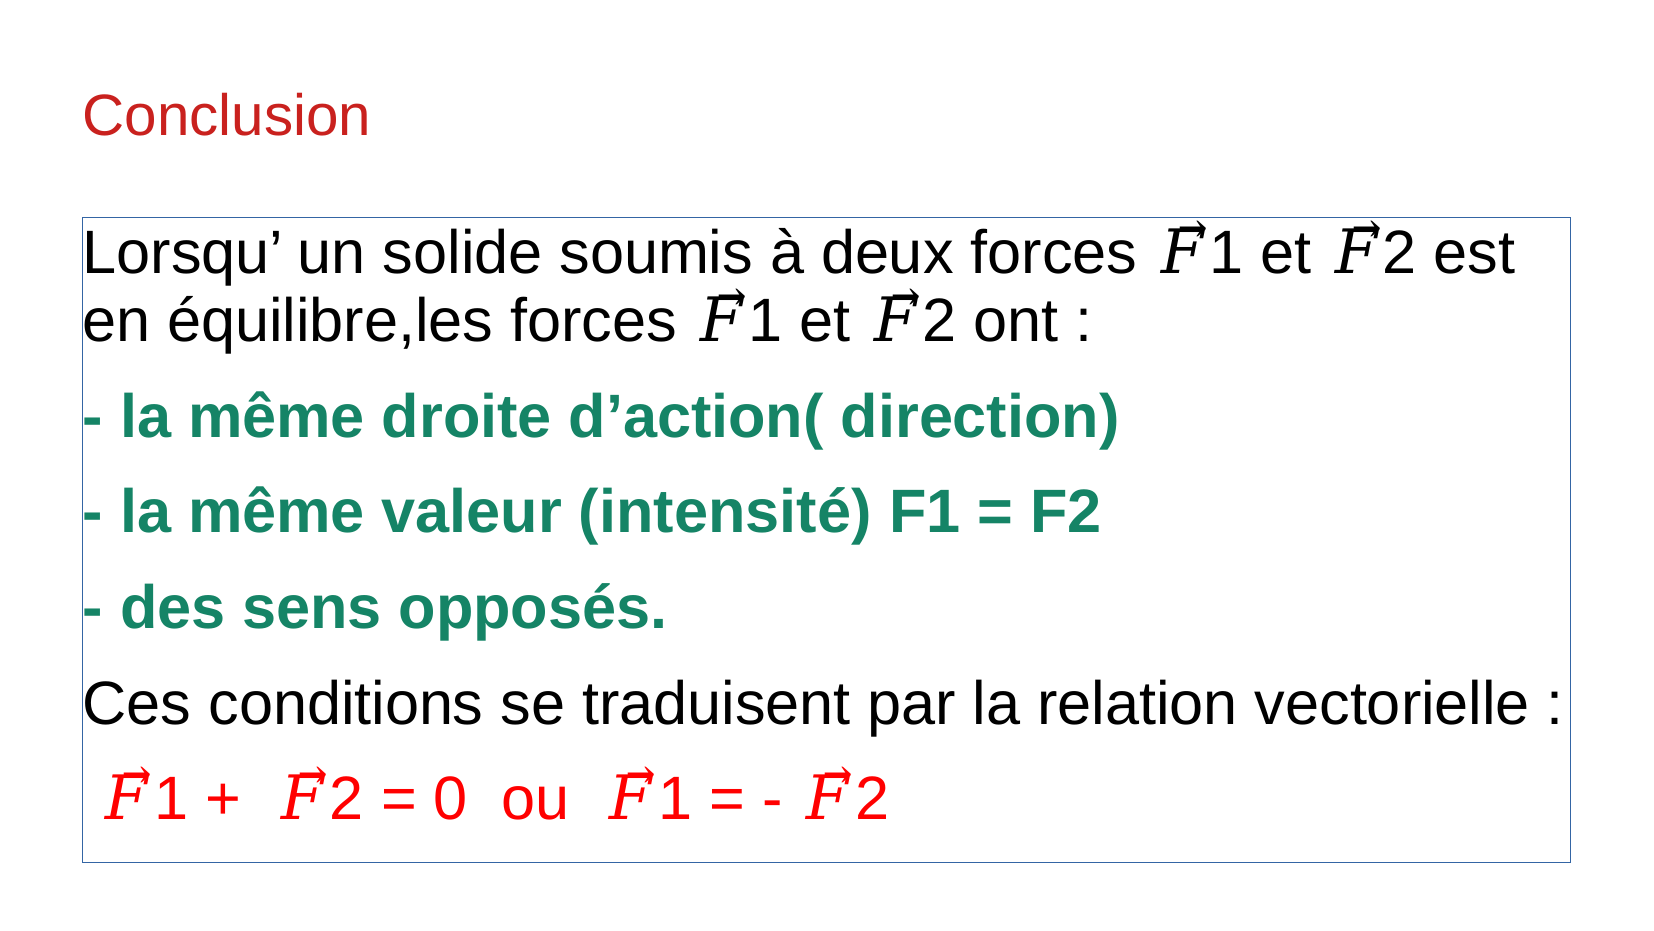

# Conclusion
Lorsqu’ un solide soumis à deux forces 𝐹⃗1 et 𝐹⃗2 est en équilibre,les forces 𝐹⃗1 et 𝐹⃗2 ont :
- la même droite d’action( direction)
- la même valeur (intensité) F1 = F2
- des sens opposés.
Ces conditions se traduisent par la relation vectorielle :
 𝐹⃗1 + 𝐹⃗2 = 0 ou 𝐹⃗1 = - 𝐹⃗2